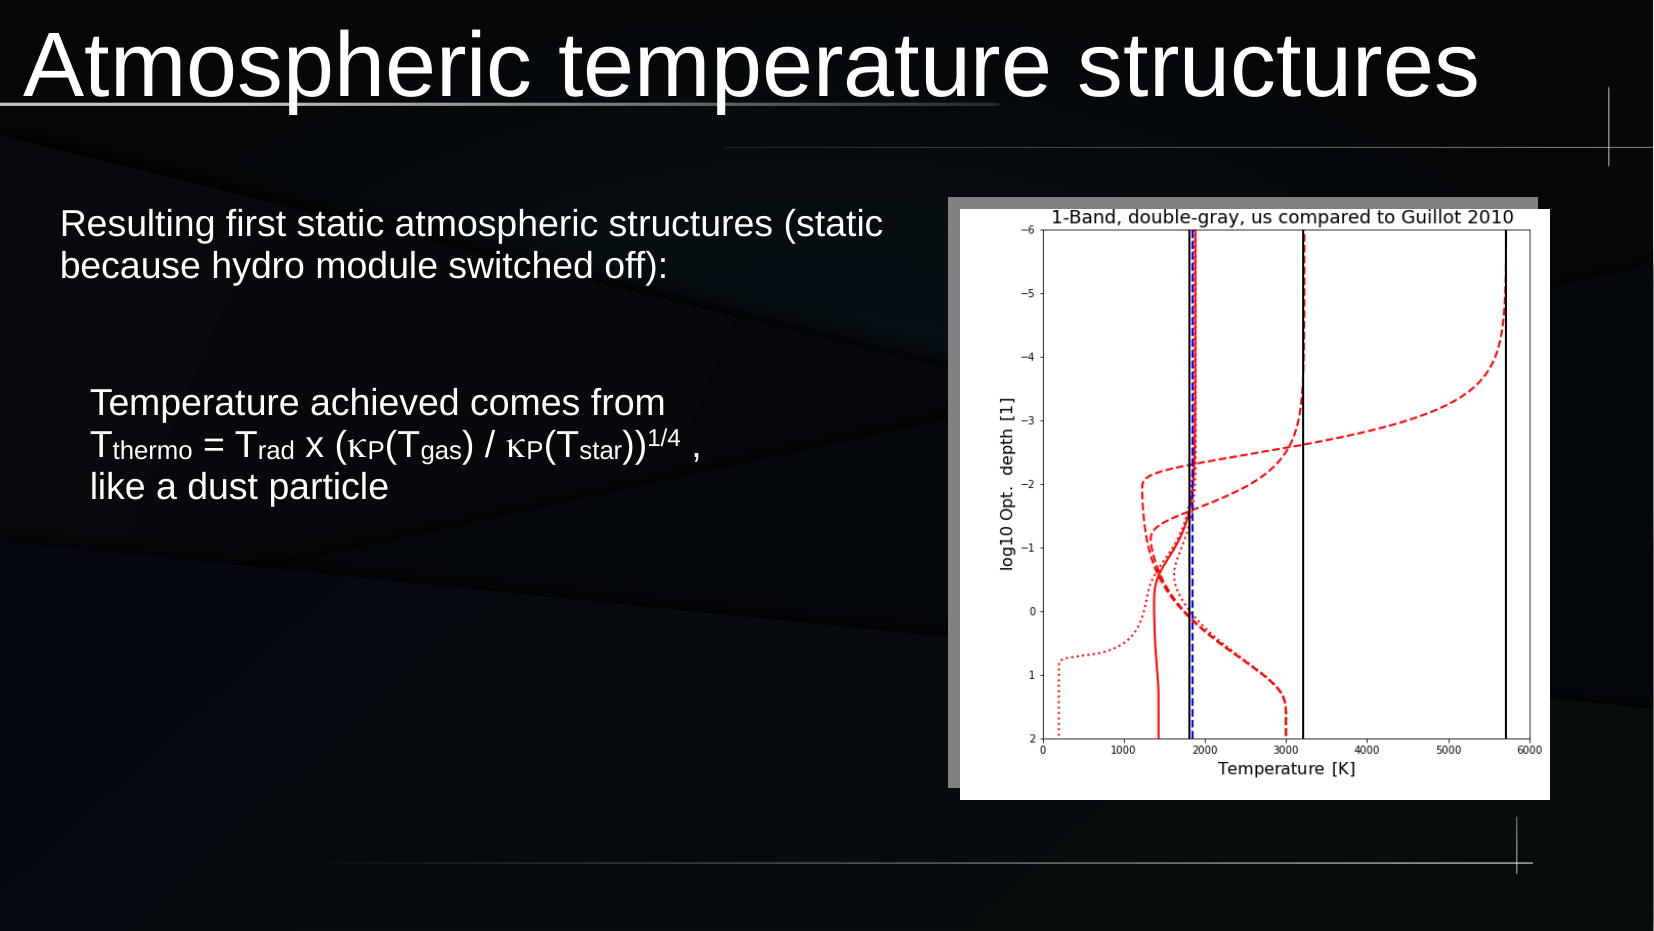

# Atmospheric temperature structures
Resulting first static atmospheric structures (static because hydro module switched off):
Temperature achieved comes from
Tthermo = Trad x (kP(Tgas) / kP(Tstar))1/4 ,
like a dust particle